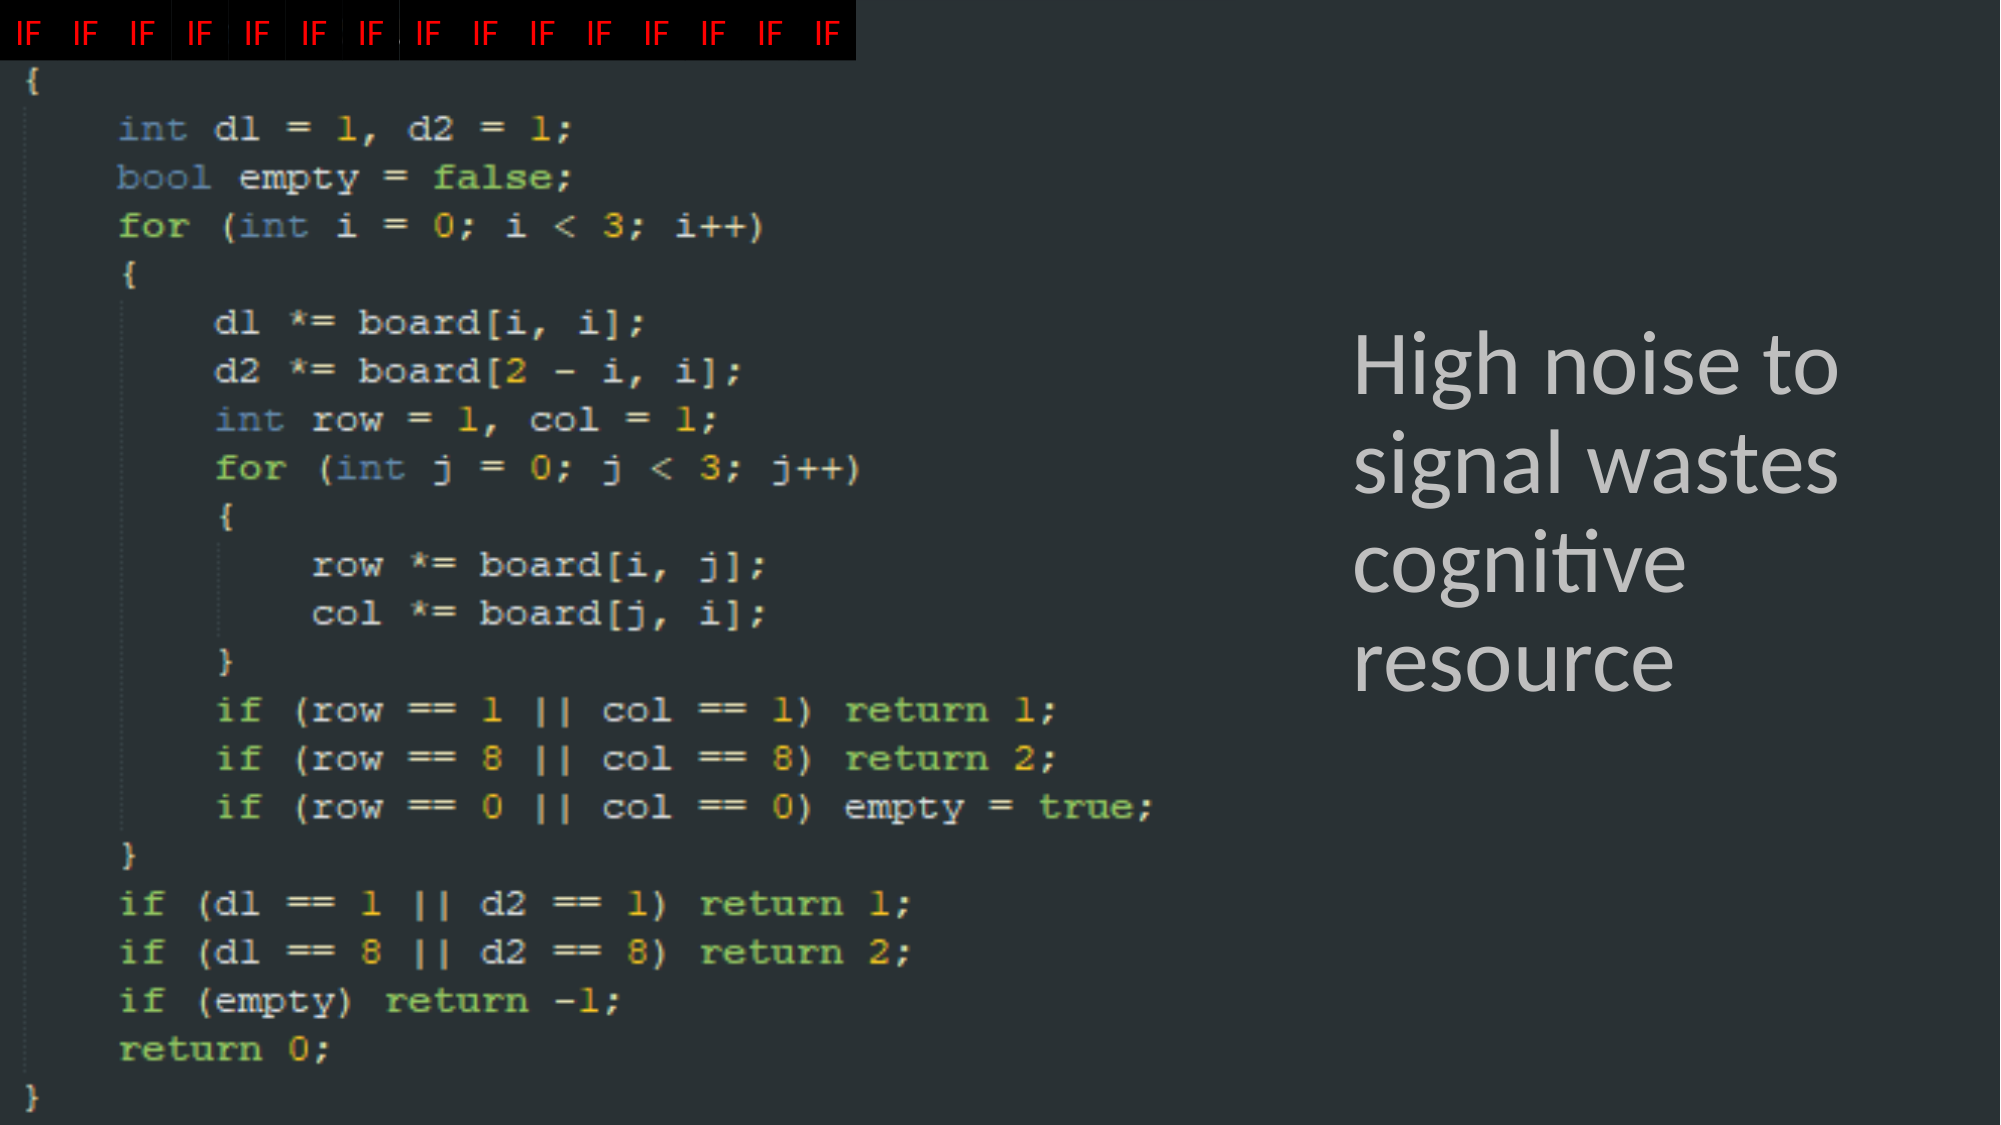

IF
IF
IF
IF
IF
IF
IF
IF
IF
IF
IF
IF
IF
IF
IF
High noise to signal wastes
cognitive resource